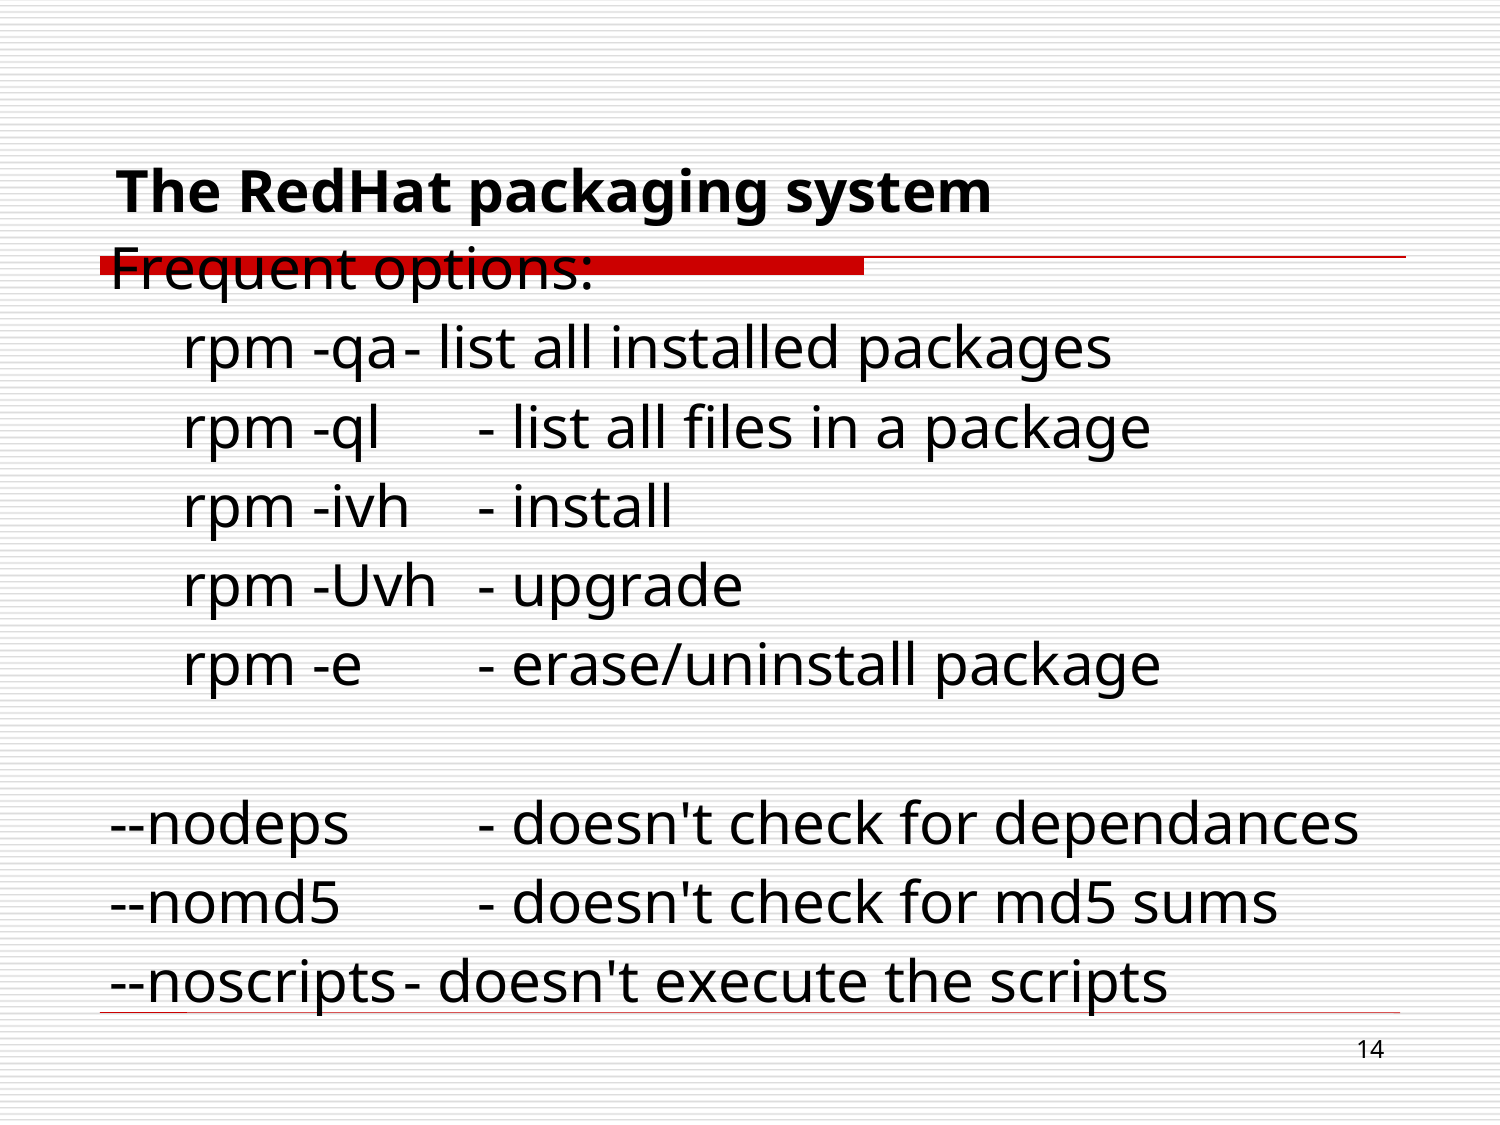

# The RedHat packaging system
Frequent options:
	rpm -qa	- list all installed packages
	rpm -ql		- list all files in a package
	rpm -ivh	- install
	rpm -Uvh	- upgrade
	rpm -e 		- erase/uninstall package
--nodeps		- doesn't check for dependances
--nomd5		- doesn't check for md5 sums
--noscripts	- doesn't execute the scripts
14